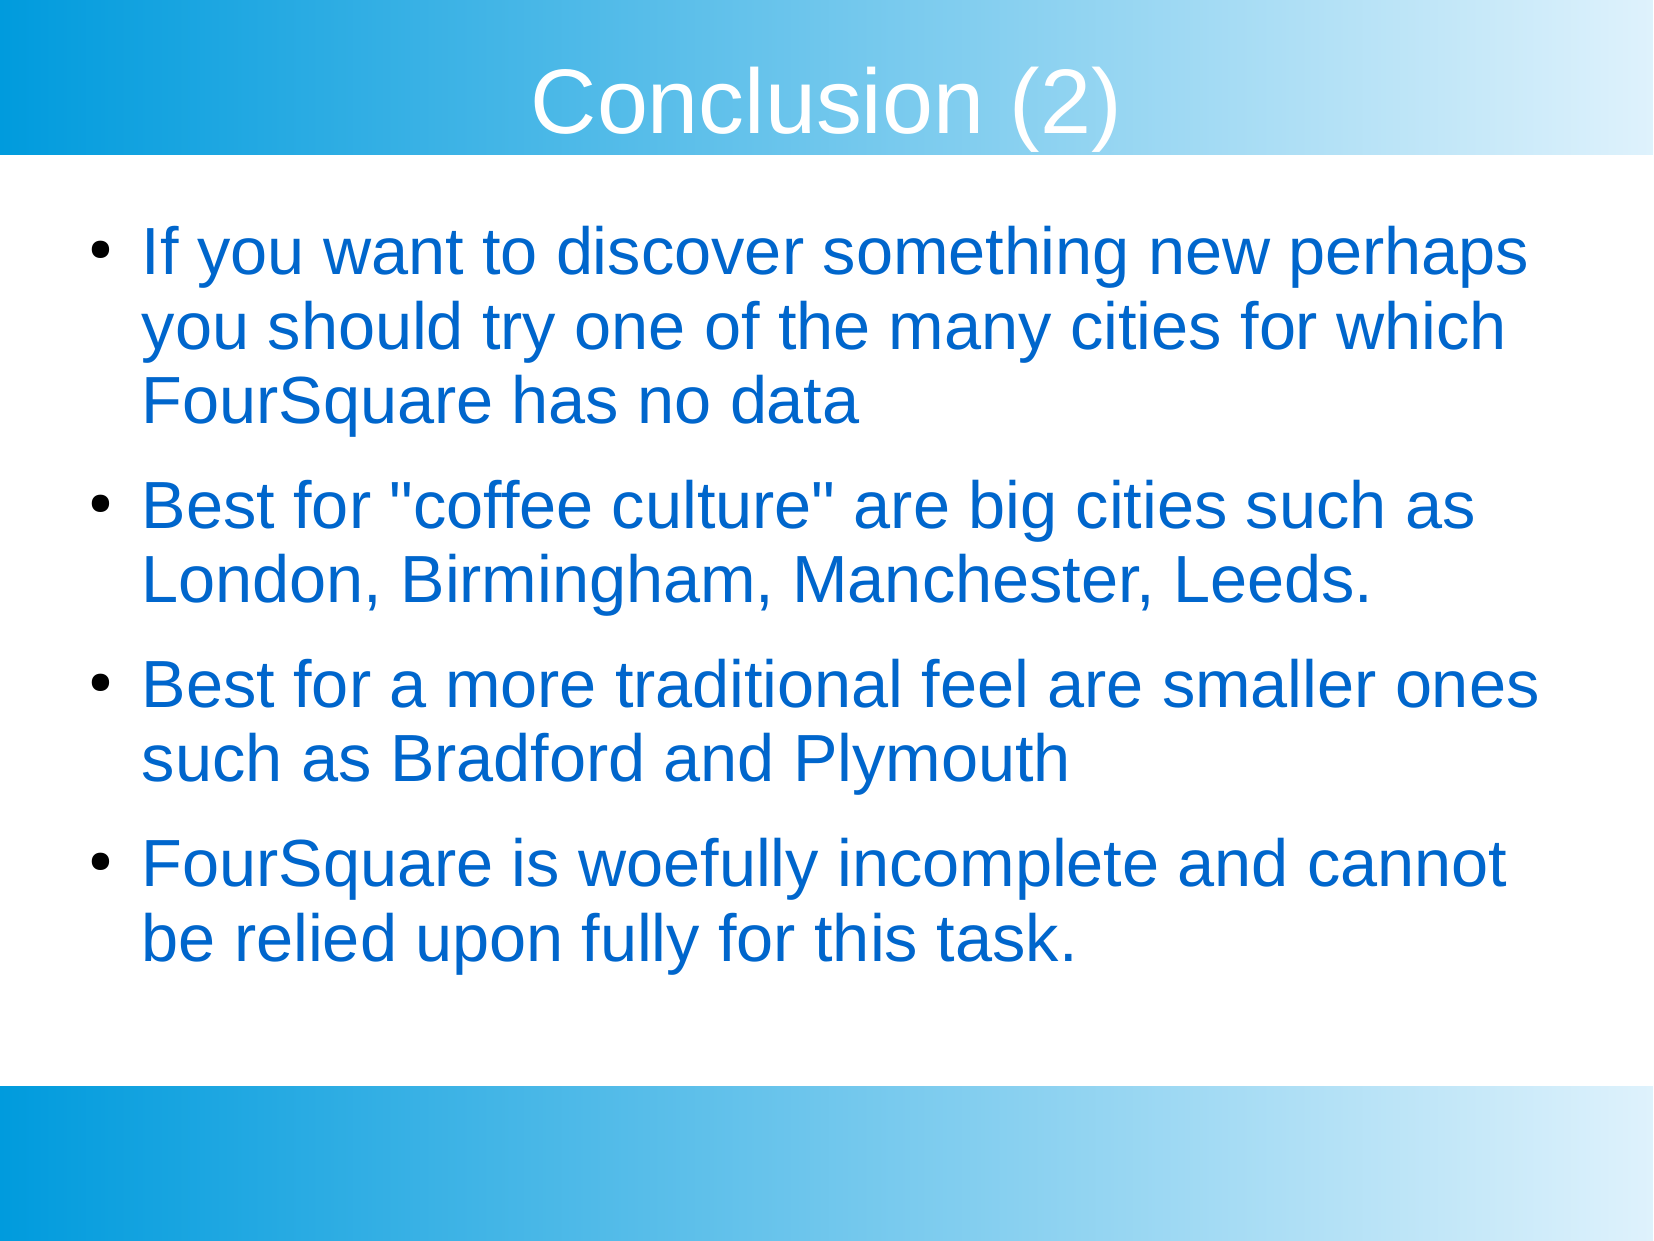

# Conclusion (2)
If you want to discover something new perhaps you should try one of the many cities for which FourSquare has no data
Best for "coffee culture" are big cities such as London, Birmingham, Manchester, Leeds.
Best for a more traditional feel are smaller ones such as Bradford and Plymouth
FourSquare is woefully incomplete and cannot be relied upon fully for this task.